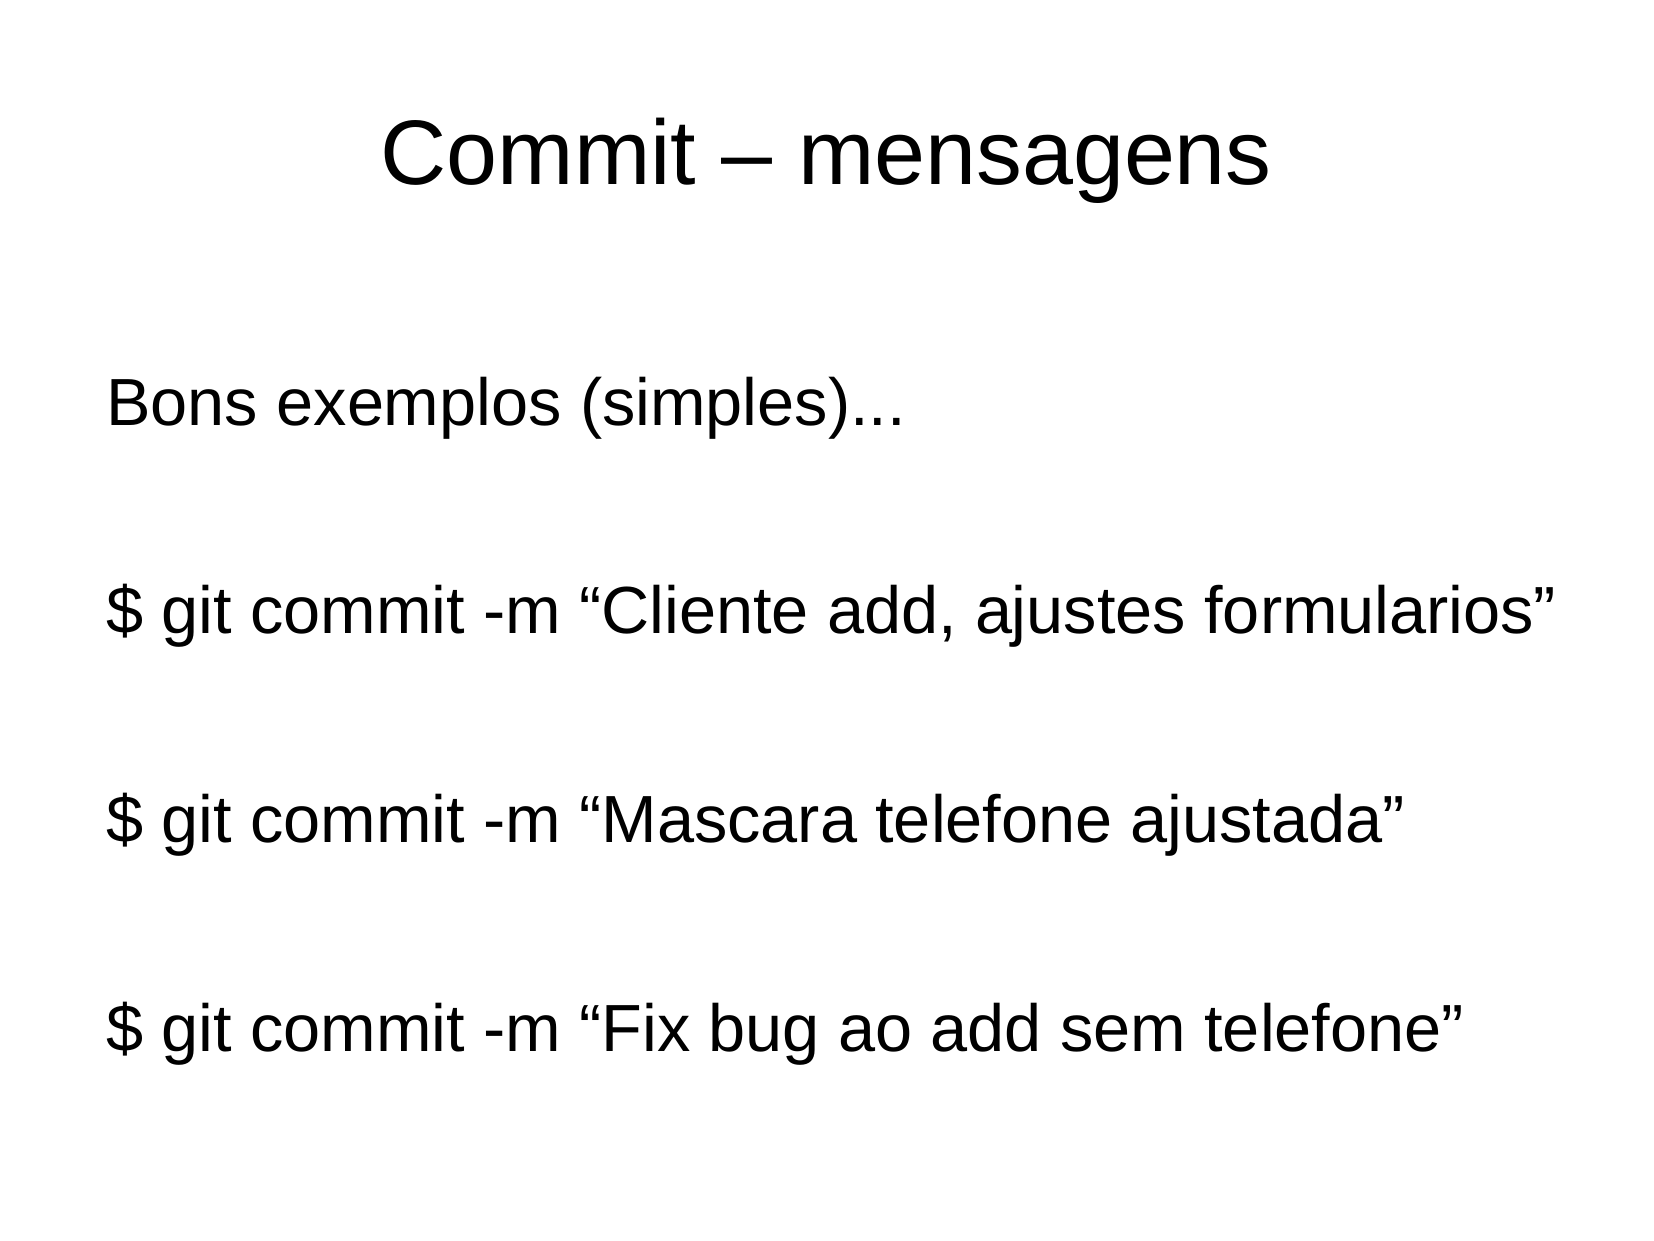

# Commit – mensagens
Bons exemplos (simples)...
$ git commit -m “Cliente add, ajustes formularios”
$ git commit -m “Mascara telefone ajustada”
$ git commit -m “Fix bug ao add sem telefone”